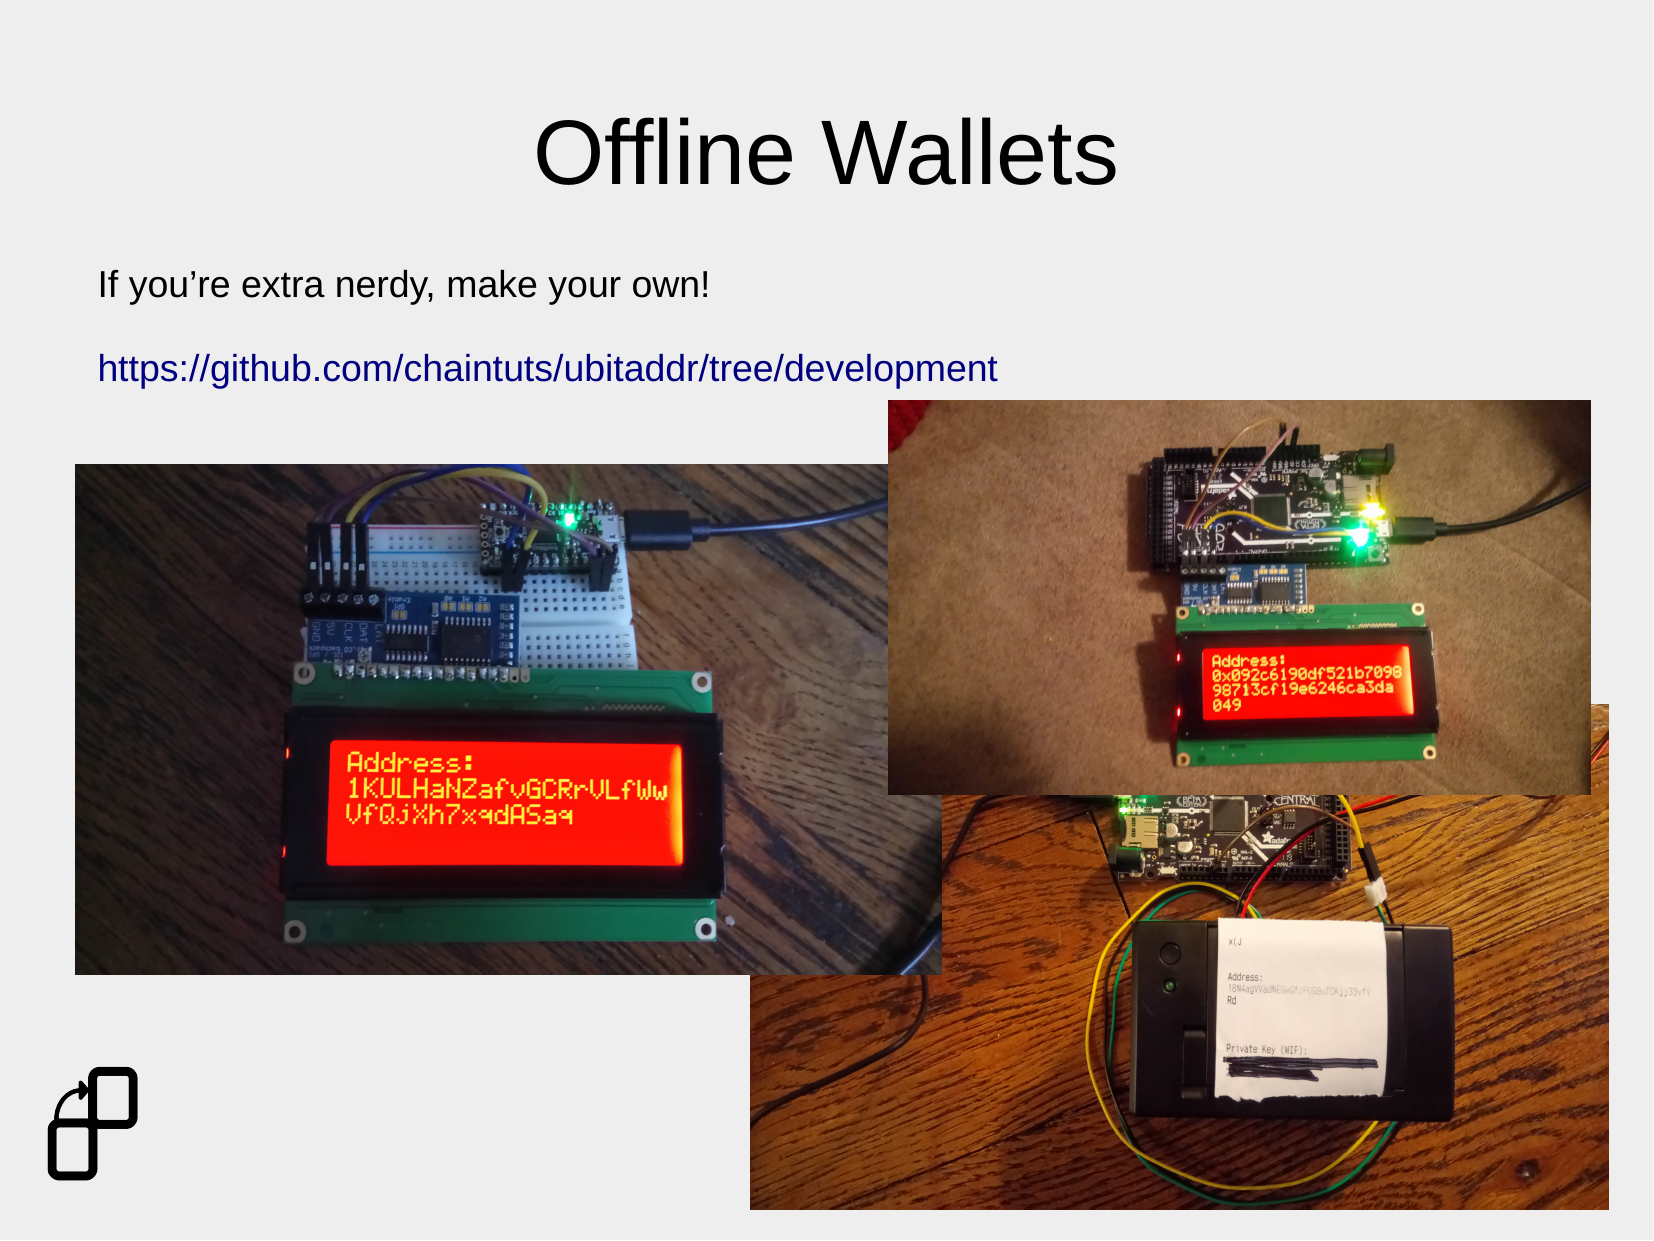

# Offline Wallets
If you’re extra nerdy, make your own!
https://github.com/chaintuts/ubitaddr/tree/development